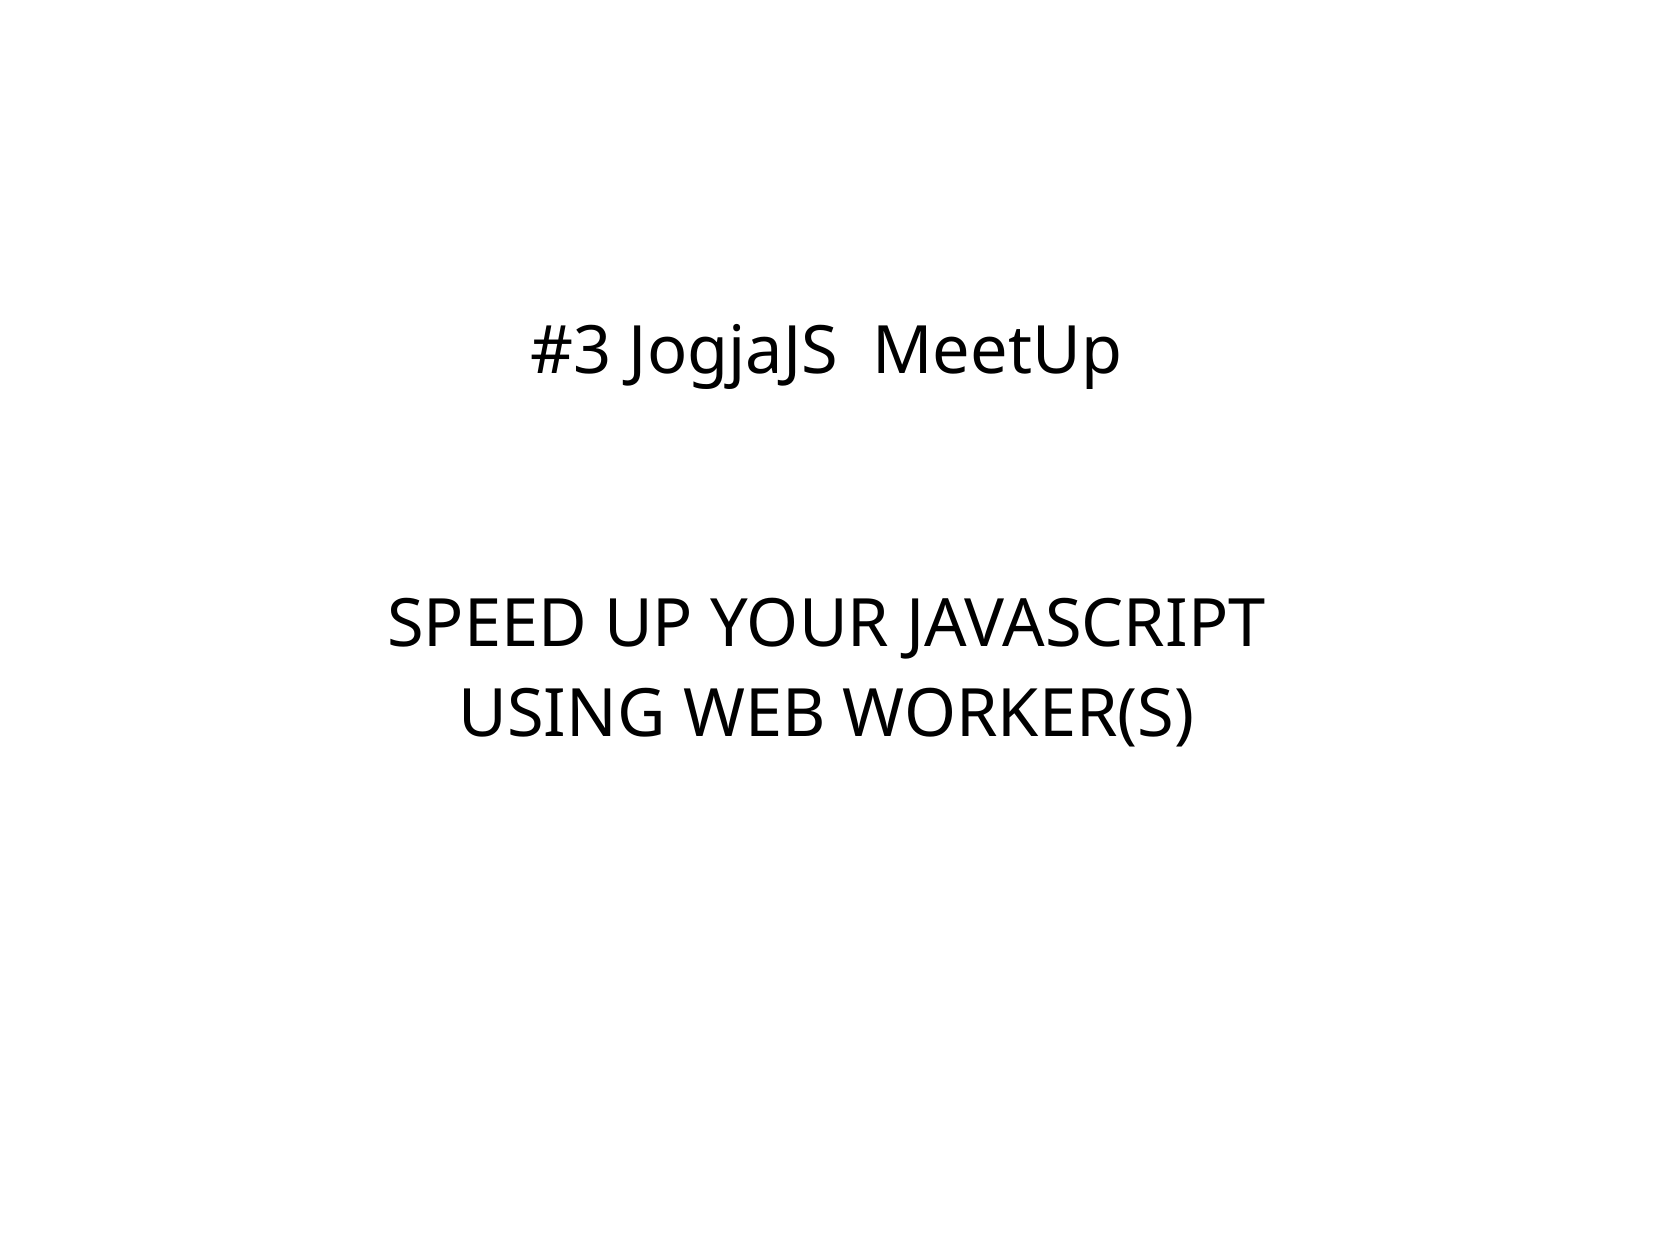

# #3 JogjaJS MeetUp
SPEED UP YOUR JAVASCRIPT
USING WEB WORKER(S)